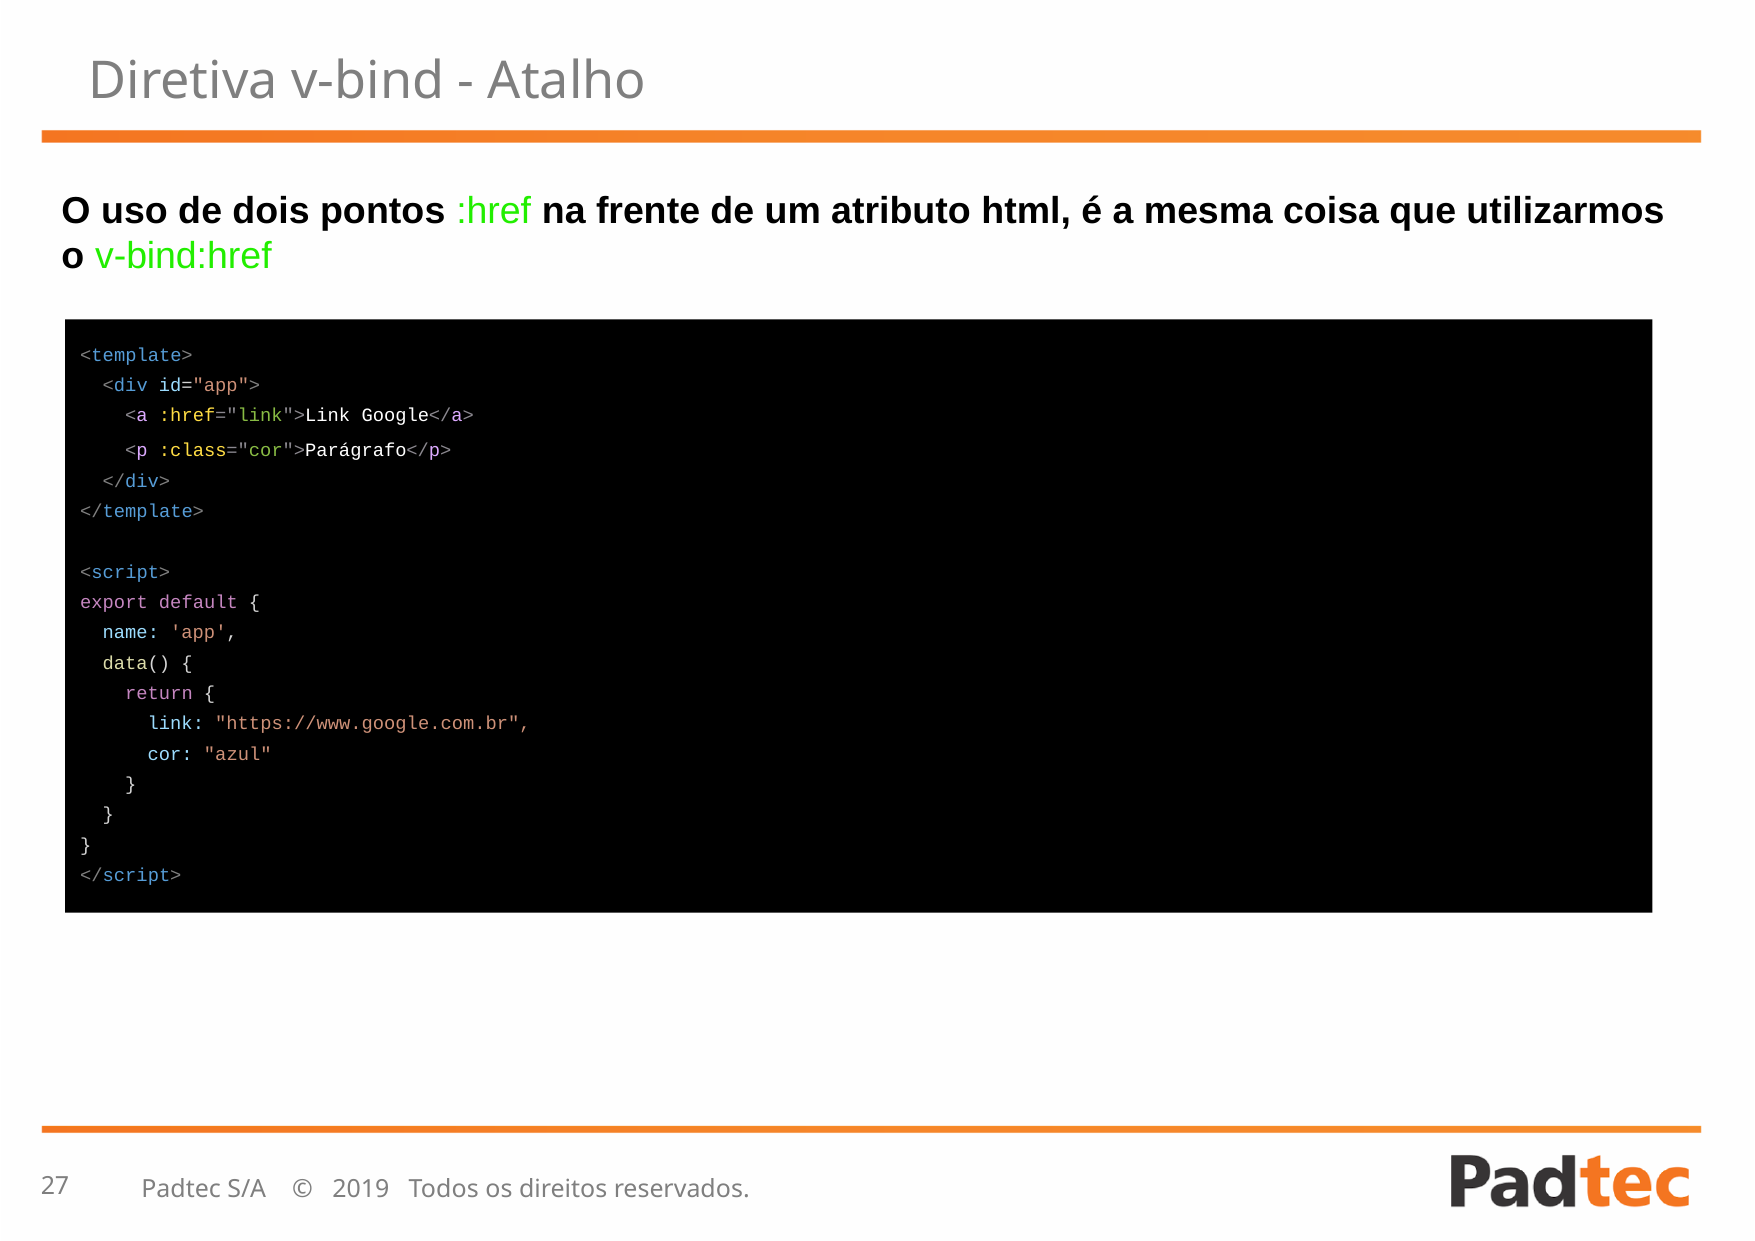

# Diretiva v-bind - Atalho
O uso de dois pontos :href na frente de um atributo html, é a mesma coisa que utilizarmos o v-bind:href
<template>
 <div id="app">
 <a :href="link">Link Google</a>
 <p :class="cor">Parágrafo</p>
 </div>
</template>
<script>
export default {
 name: 'app',
 data() {
 return {
 link: "https://www.google.com.br",
 cor: "azul"
 }
 }
}
</script>